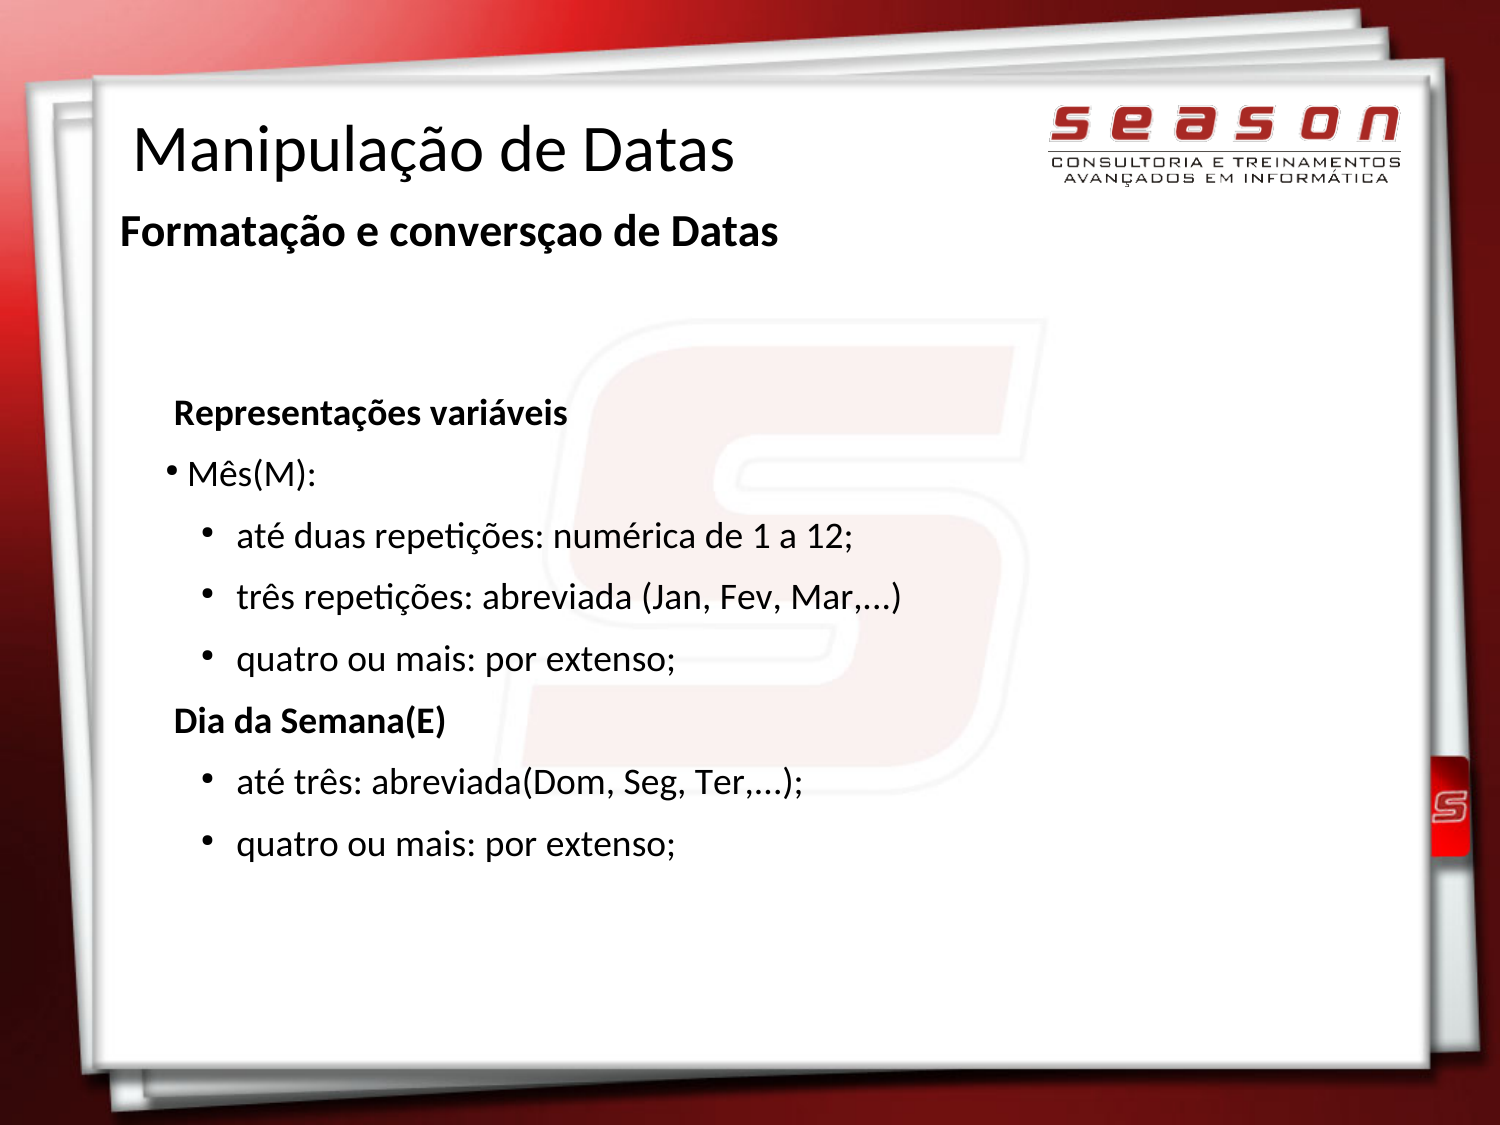

# Manipulação de Datas
Formatação e conversçao de Datas
 Representações variáveis
 Mês(M):
até duas repetições: numérica de 1 a 12;
três repetições: abreviada (Jan, Fev, Mar,...)
quatro ou mais: por extenso;
 Dia da Semana(E)
até três: abreviada(Dom, Seg, Ter,...);
quatro ou mais: por extenso;